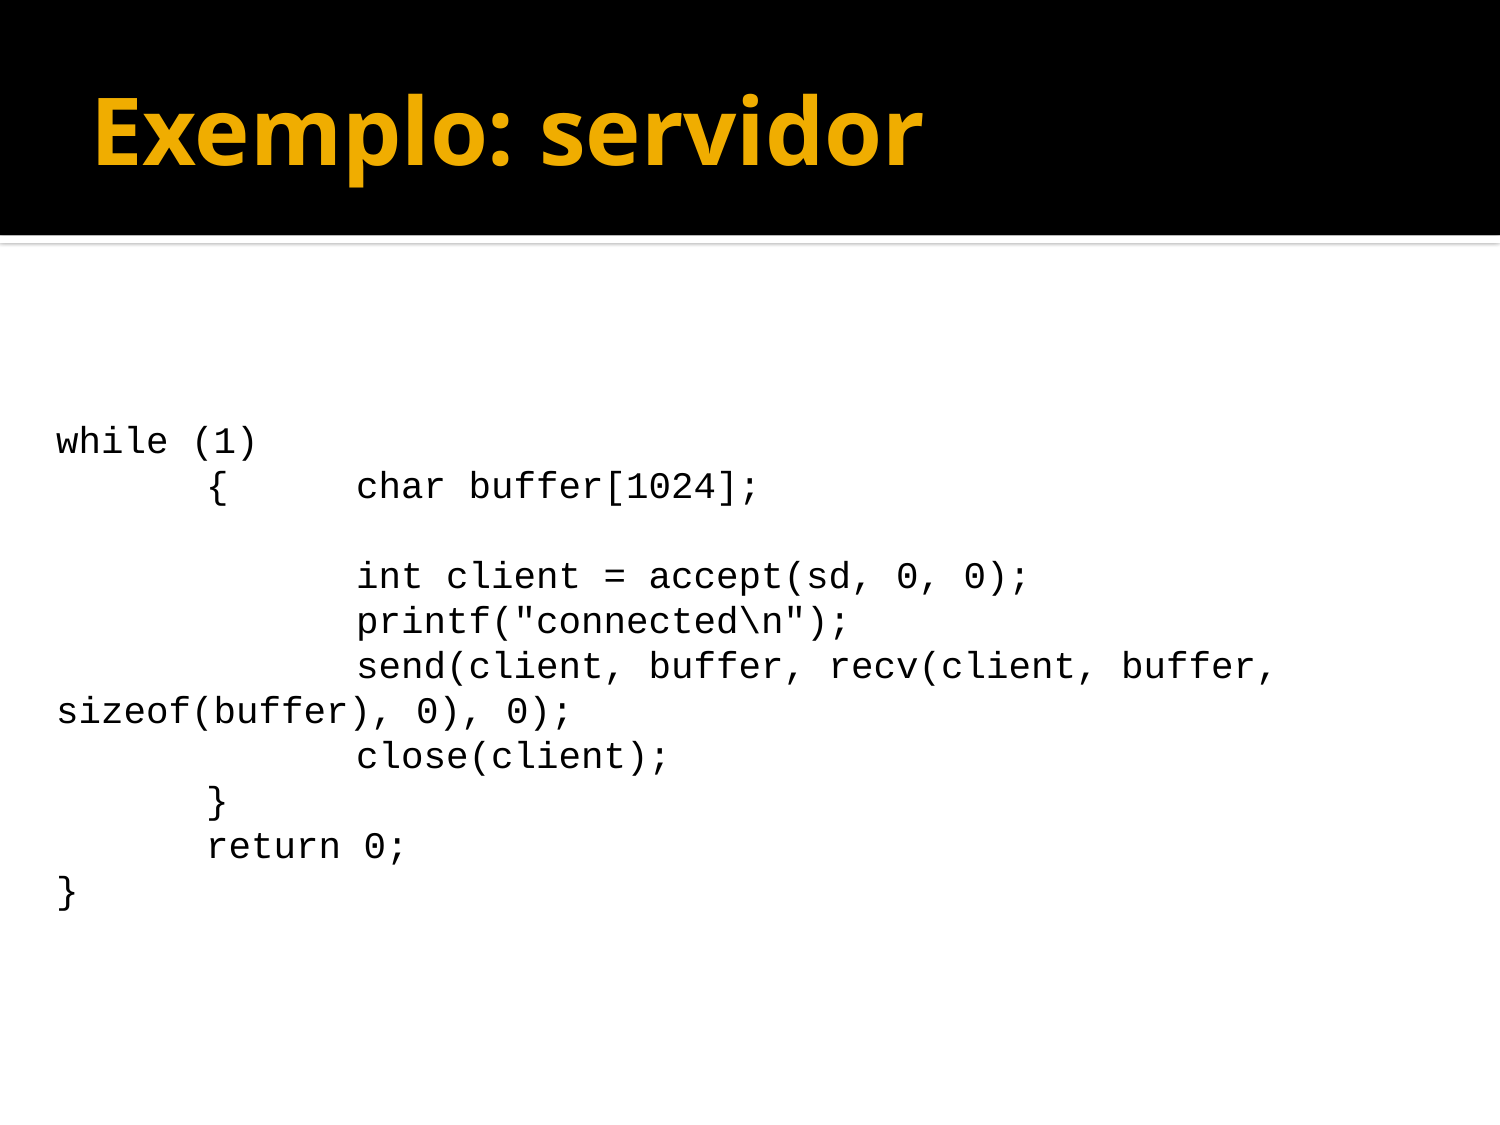

# Exemplo: servidor
while (1)
	{	char buffer[1024];
		int client = accept(sd, 0, 0);
		printf("connected\n");
		send(client, buffer, recv(client, buffer, sizeof(buffer), 0), 0);
		close(client);
	}
	return 0;
}